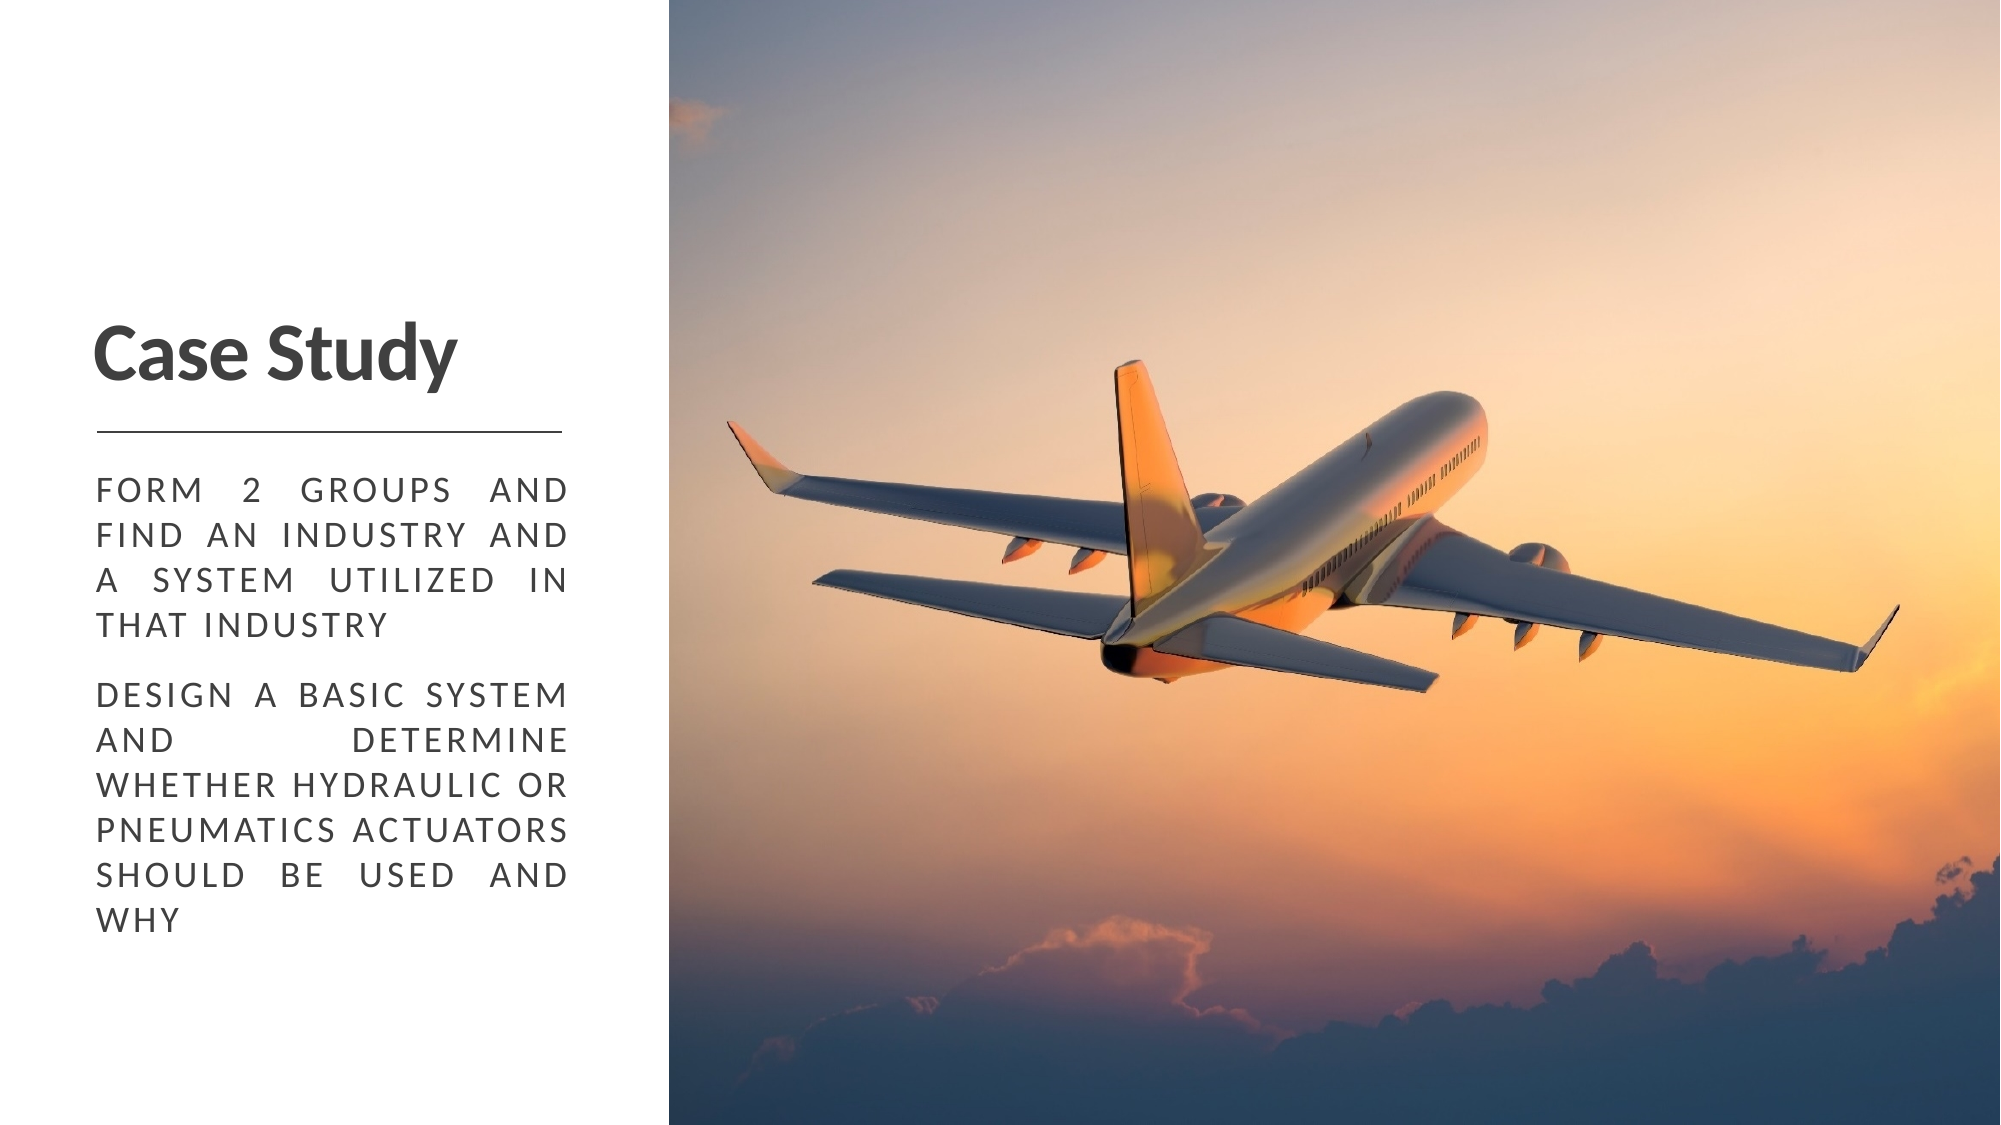

# Case Study
Form 2 Groups and find an industry and a system utilized in that industry
Design a basic system and determine whether hydraulic or pneumatics actuators should be used and why